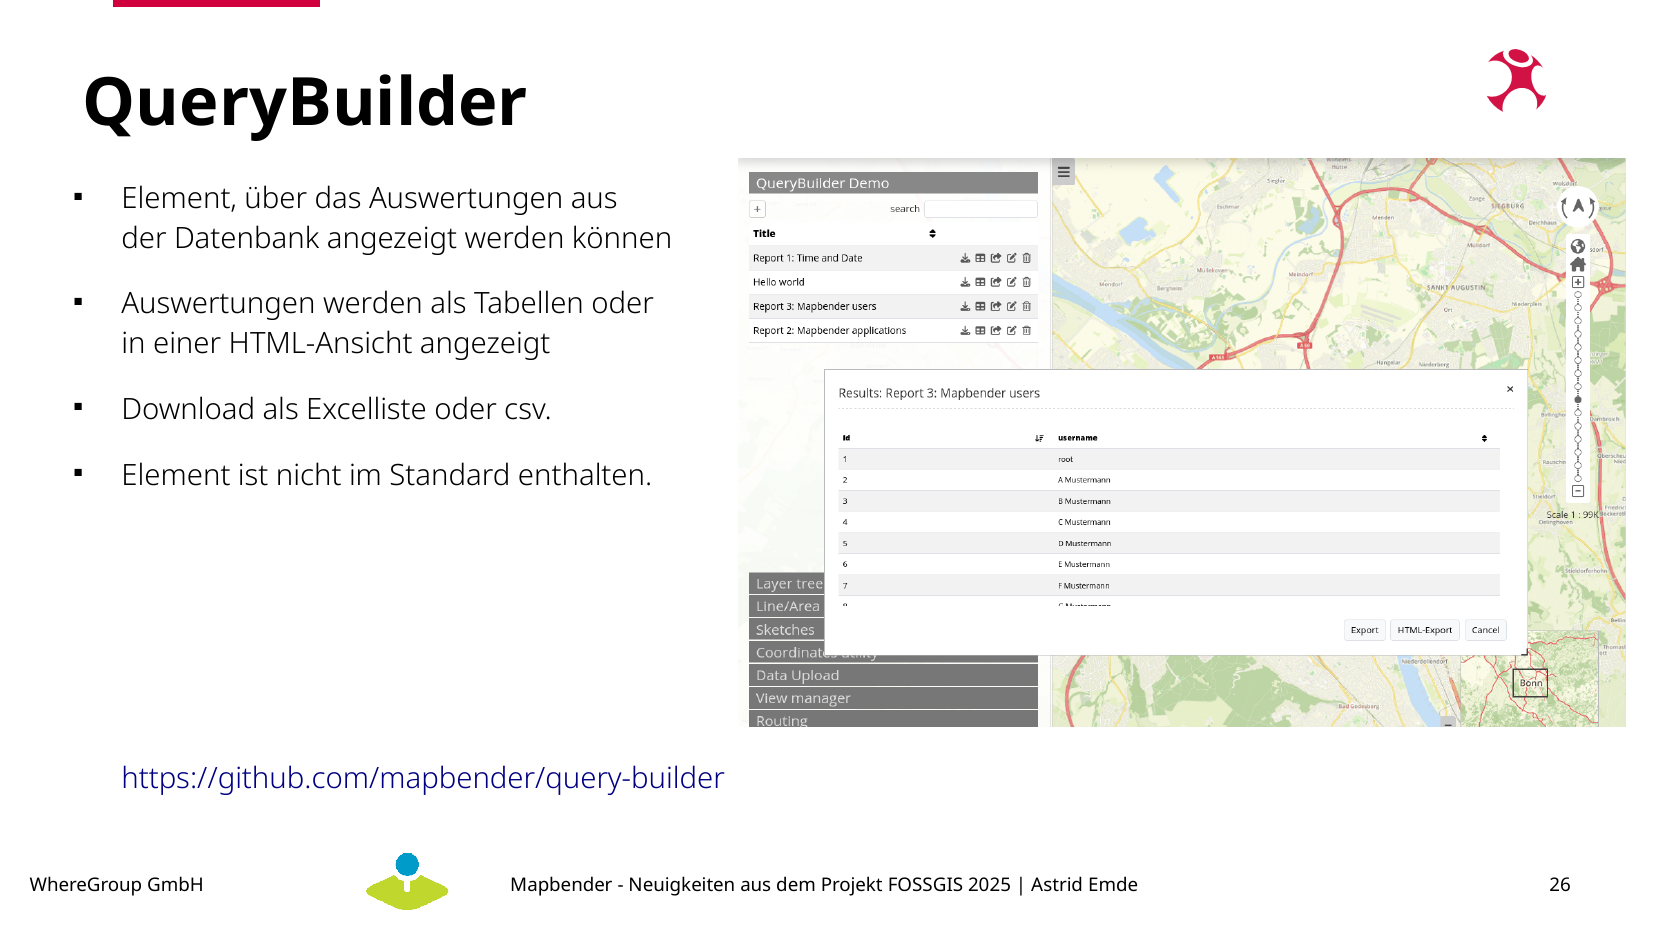

# QueryBuilder
Element, über das Auswertungen aus
der Datenbank angezeigt werden können
Auswertungen werden als Tabellen oder
in einer HTML-Ansicht angezeigt
Download als Excelliste oder csv.
Element ist nicht im Standard enthalten.
https://github.com/mapbender/query-builder
WhereGroup GmbH
Mapbender - Neuigkeiten aus dem Projekt FOSSGIS 2025 | Astrid Emde
26